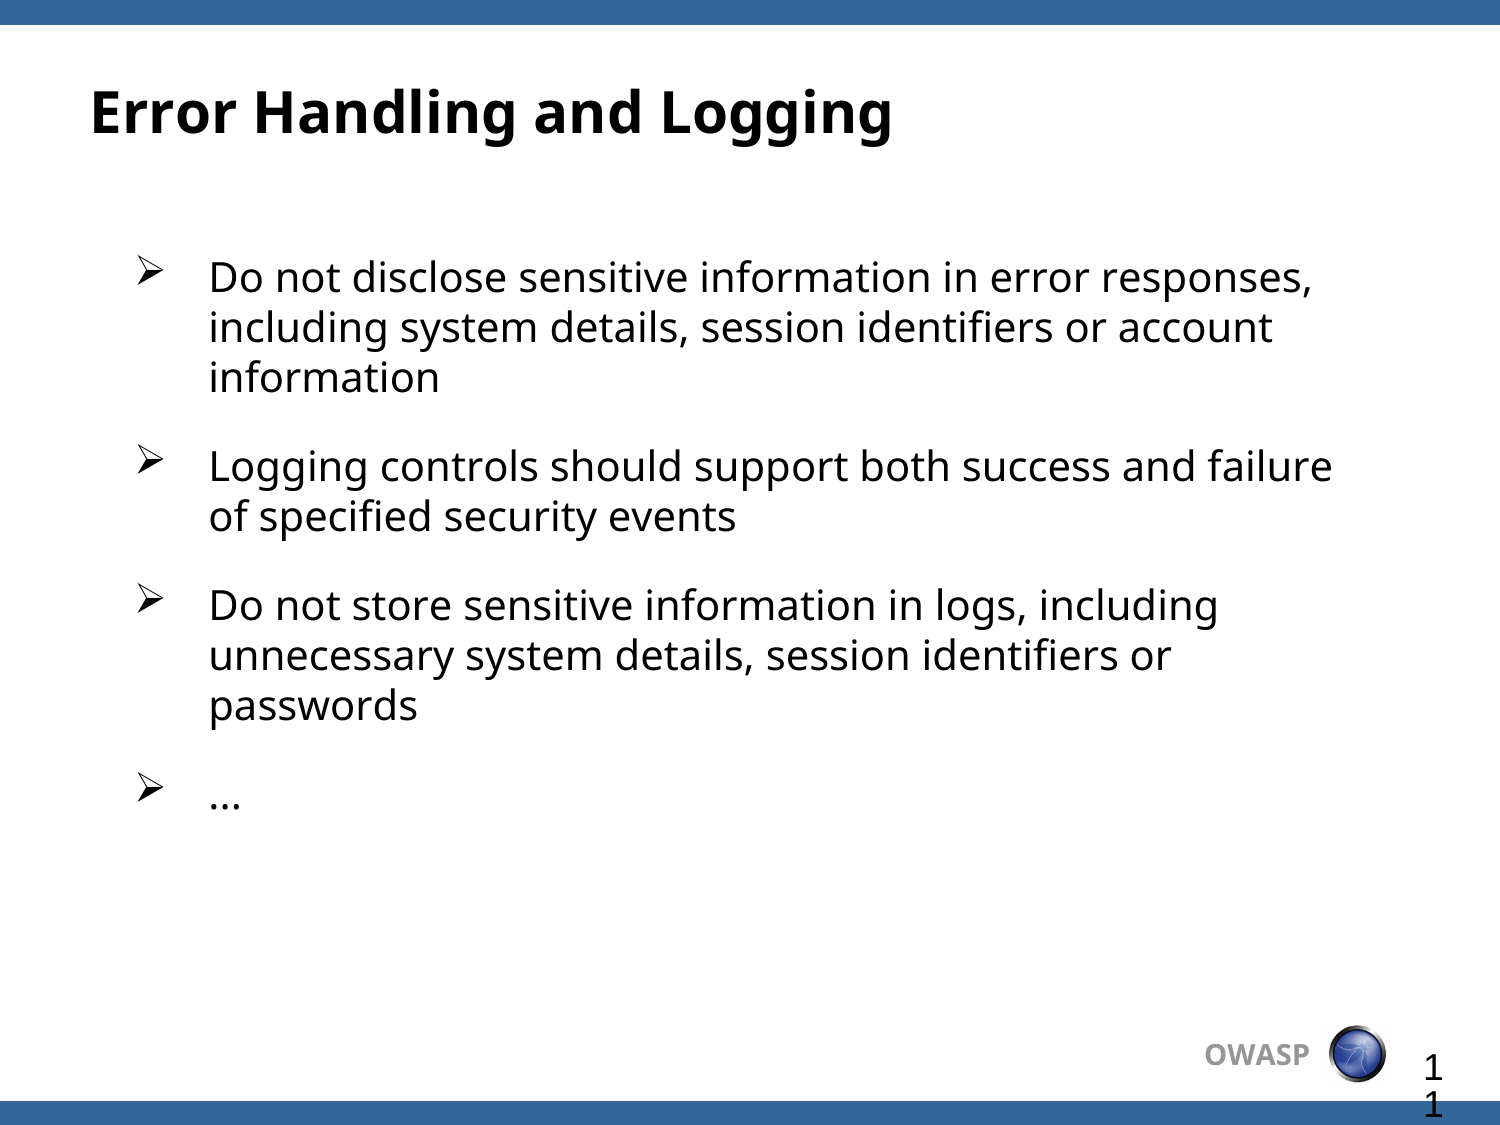

# Error Handling and Logging
Do not disclose sensitive information in error responses, including system details, session identifiers or account information
Logging controls should support both success and failure of specified security events
Do not store sensitive information in logs, including unnecessary system details, session identifiers or passwords
...
11